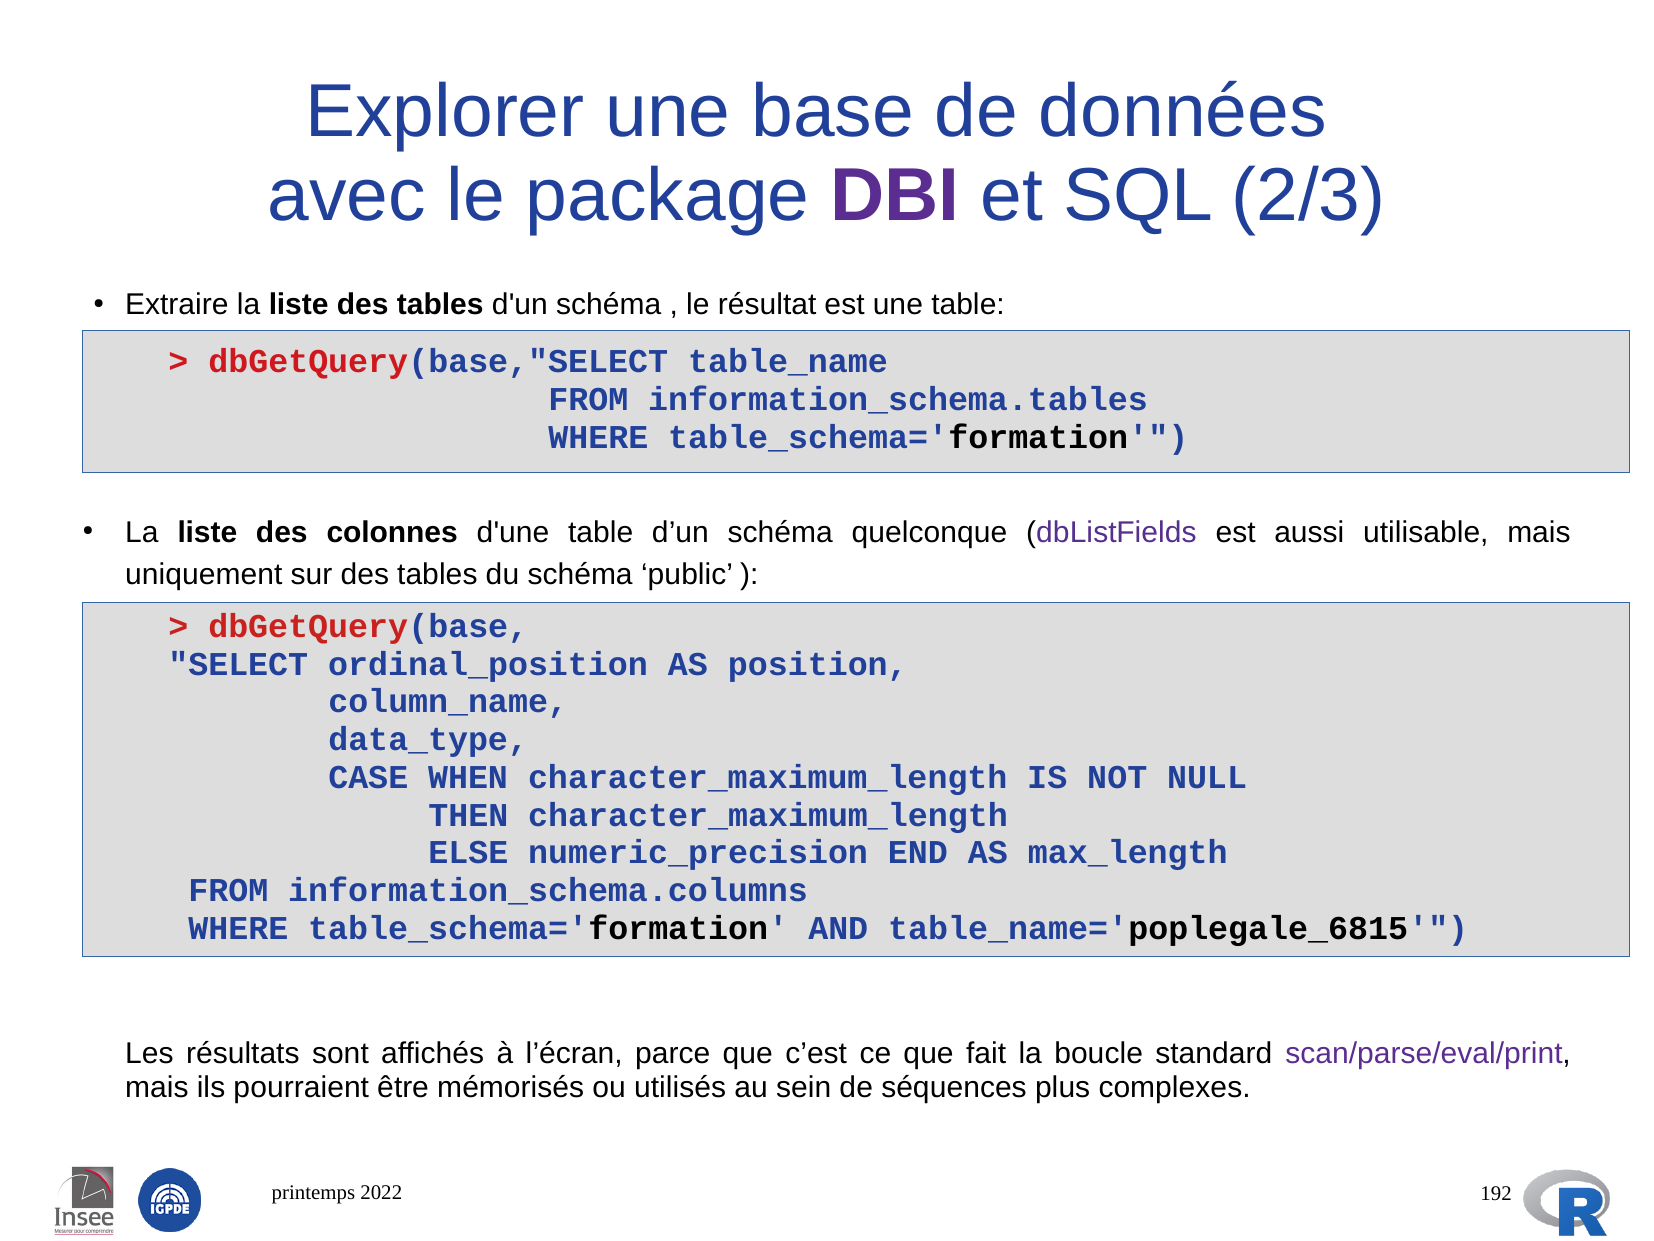

# Explorer une base de données avec le package DBI et SQL (2/3)
Extraire la liste des tables d'un schéma , le résultat est une table:
La liste des colonnes d'une table d’un schéma quelconque (dbListFields est aussi utilisable, mais uniquement sur des tables du schéma ‘public’ ):
Les résultats sont affichés à l’écran, parce que c’est ce que fait la boucle standard scan/parse/eval/print, mais ils pourraient être mémorisés ou utilisés au sein de séquences plus complexes.
> dbGetQuery(base,"SELECT table_name
 FROM information_schema.tables
 WHERE table_schema='formation'")
> dbGetQuery(base,
"SELECT ordinal_position AS position,
 column_name,
 data_type,
 CASE WHEN character_maximum_length IS NOT NULL
 THEN character_maximum_length
 ELSE numeric_precision END AS max_length
 FROM information_schema.columns
 WHERE table_schema='formation' AND table_name='poplegale_6815'")
printemps 2022
192